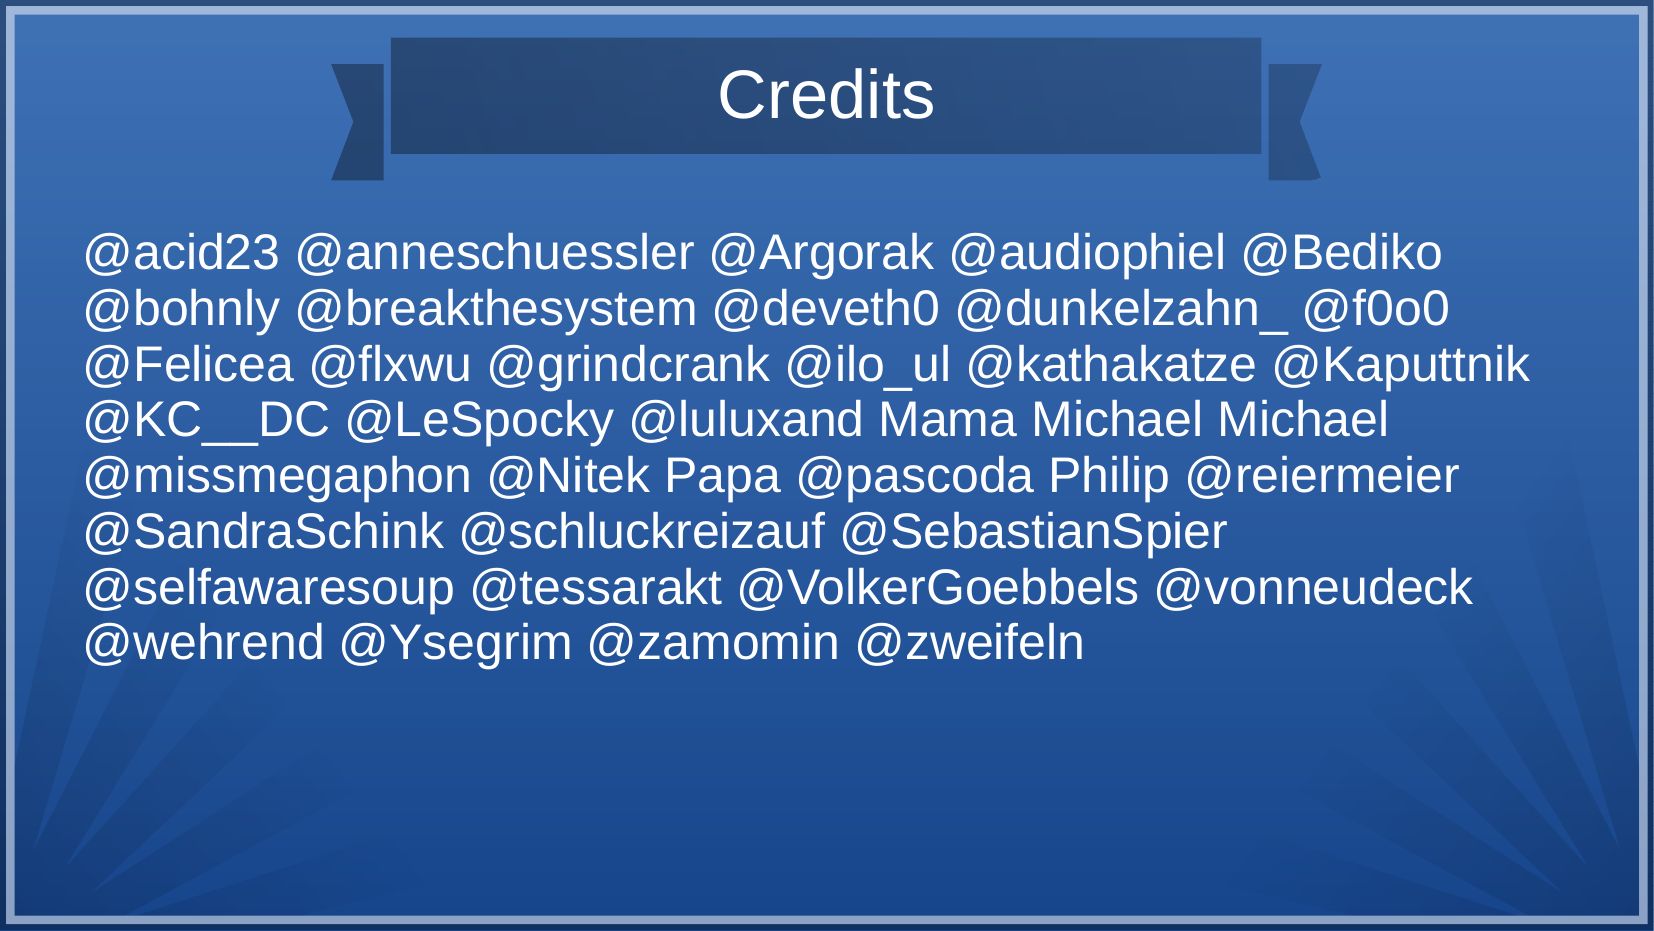

# Credits
@acid23 @anneschuessler @Argorak @audiophiel @Bediko @bohnly @breakthesystem @deveth0 @dunkelzahn_ @f0o0 @Felicea @flxwu @grindcrank @ilo_ul @kathakatze @Kaputtnik @KC__DC @LeSpocky @luluxand Mama Michael Michael @missmegaphon @Nitek Papa @pascoda Philip @reiermeier @SandraSchink @schluckreizauf @SebastianSpier @selfawaresoup @tessarakt @VolkerGoebbels @vonneudeck @wehrend @Ysegrim @zamomin @zweifeln